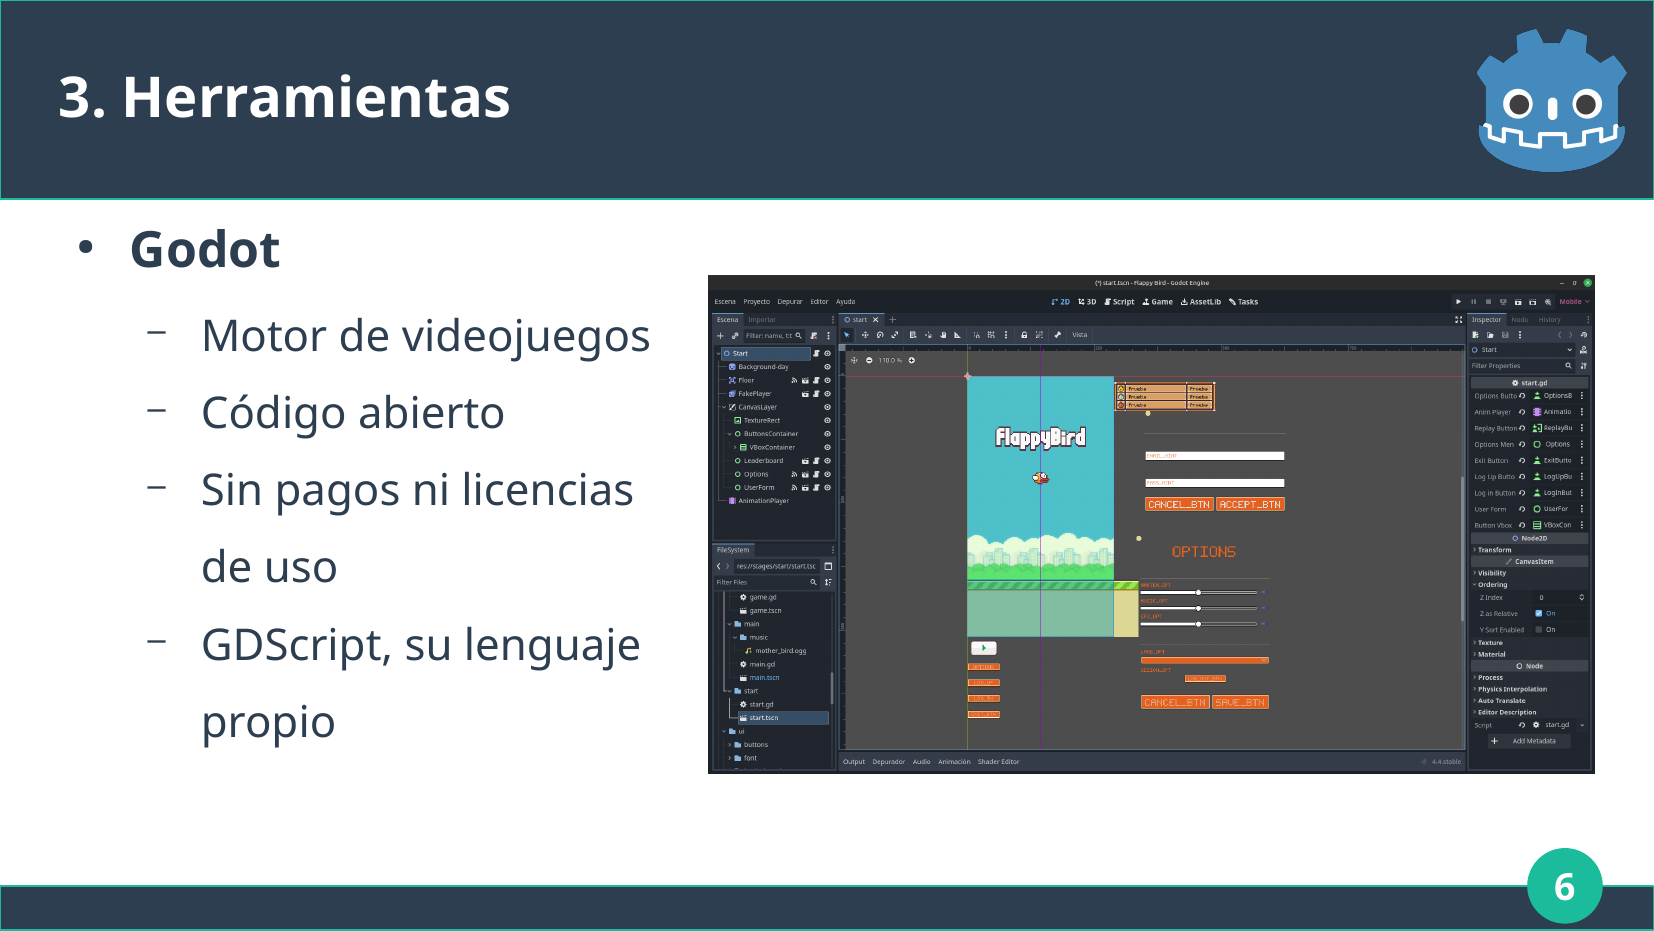

# 3. Herramientas
Godot
Motor de videojuegos
Código abierto
Sin pagos ni licencias
de uso
GDScript, su lenguaje
propio
6